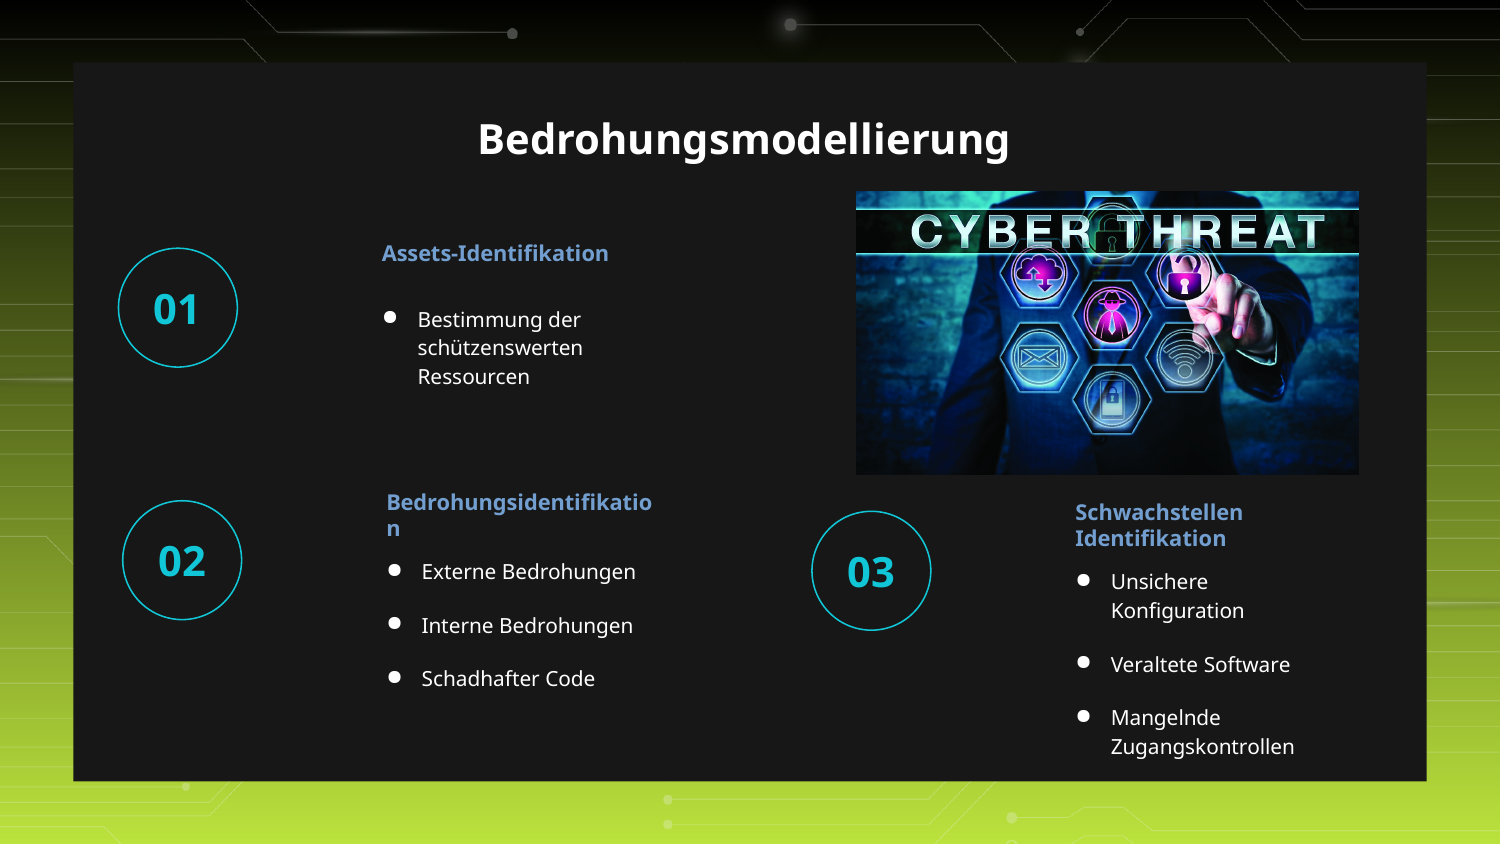

# Bedrohungsmodellierung
Assets-Identifikation
01
Bestimmung der schützenswerten Ressourcen
Bedrohungsidentifikation
02
Externe Bedrohungen
Interne Bedrohungen
Schadhafter Code
Schwachstellen Identifikation
03
Unsichere Konfiguration
Veraltete Software
Mangelnde Zugangskontrollen